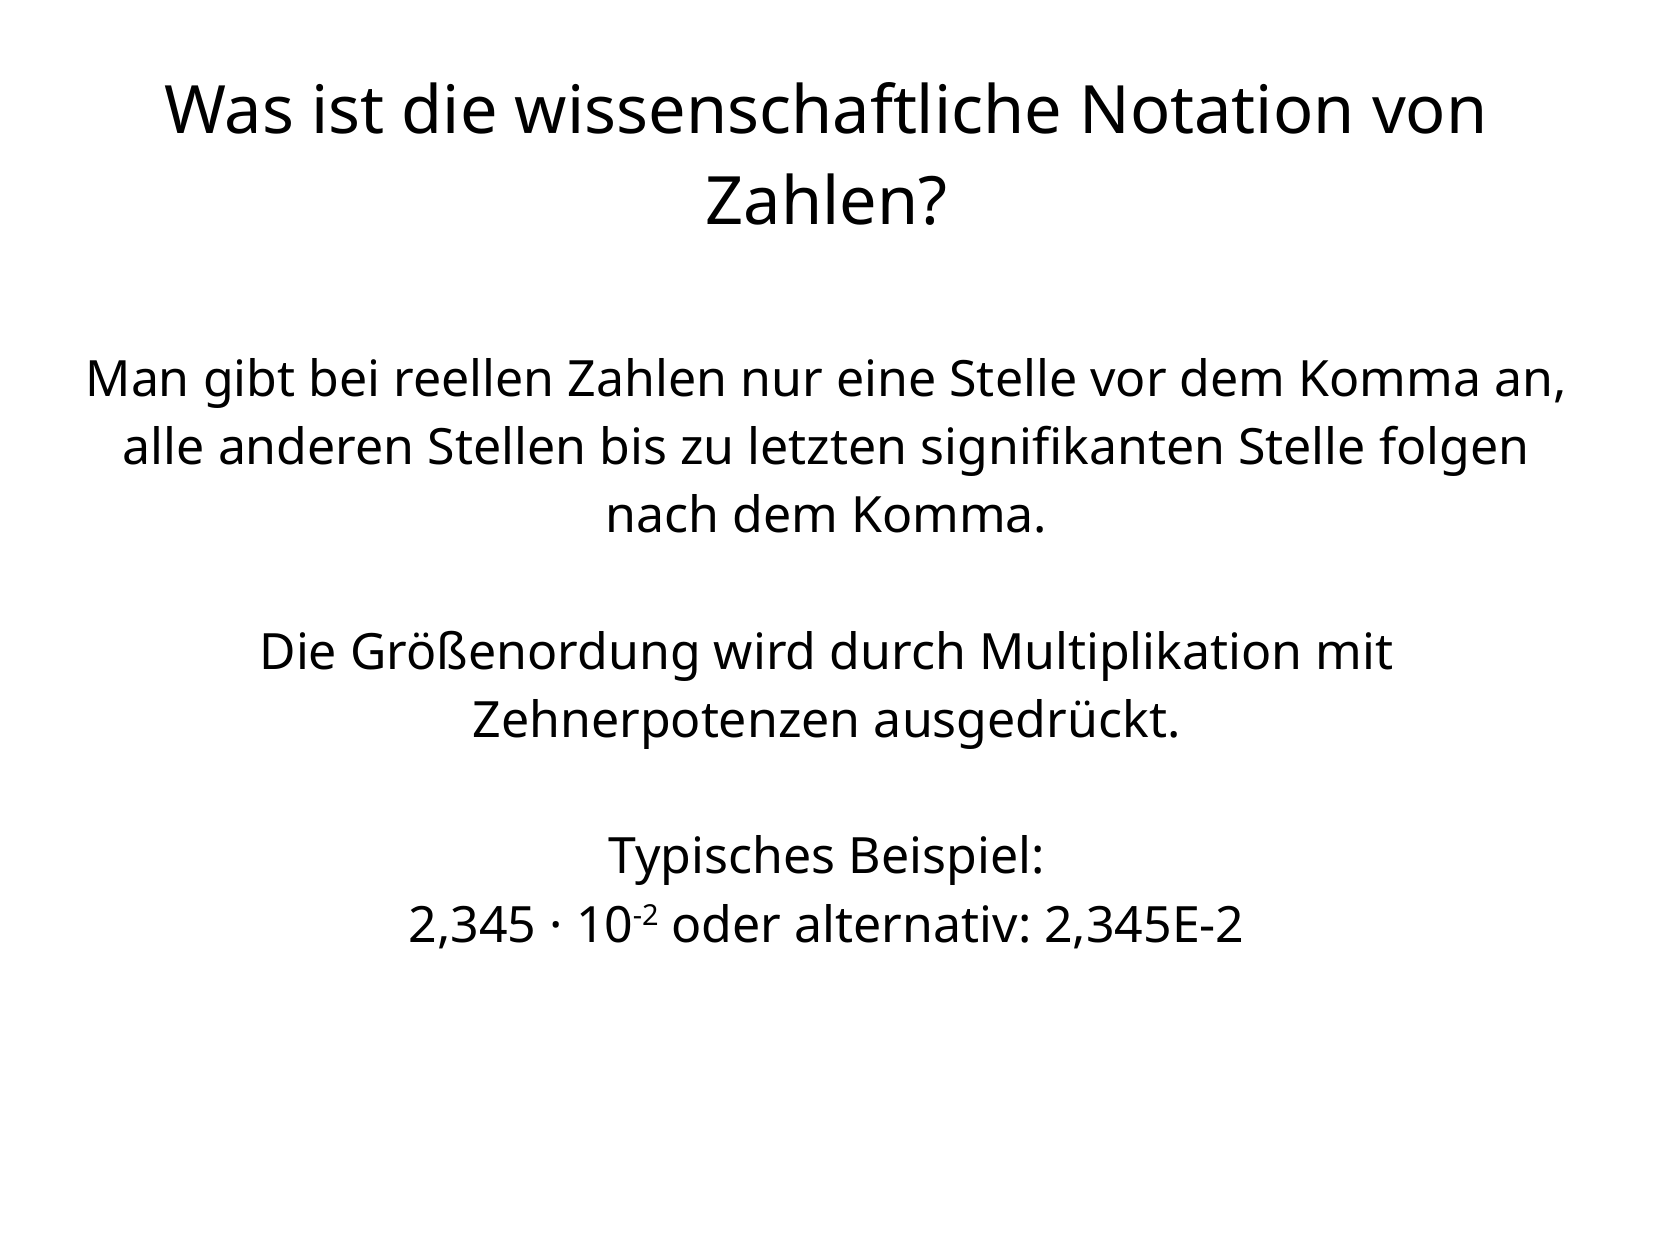

# Was ist die wissenschaftliche Notation von Zahlen?
Man gibt bei reellen Zahlen nur eine Stelle vor dem Komma an, alle anderen Stellen bis zu letzten signifikanten Stelle folgen nach dem Komma.
Die Größenordung wird durch Multiplikation mit Zehnerpotenzen ausgedrückt.
Typisches Beispiel:
2,345 · 10-2 oder alternativ: 2,345E-2